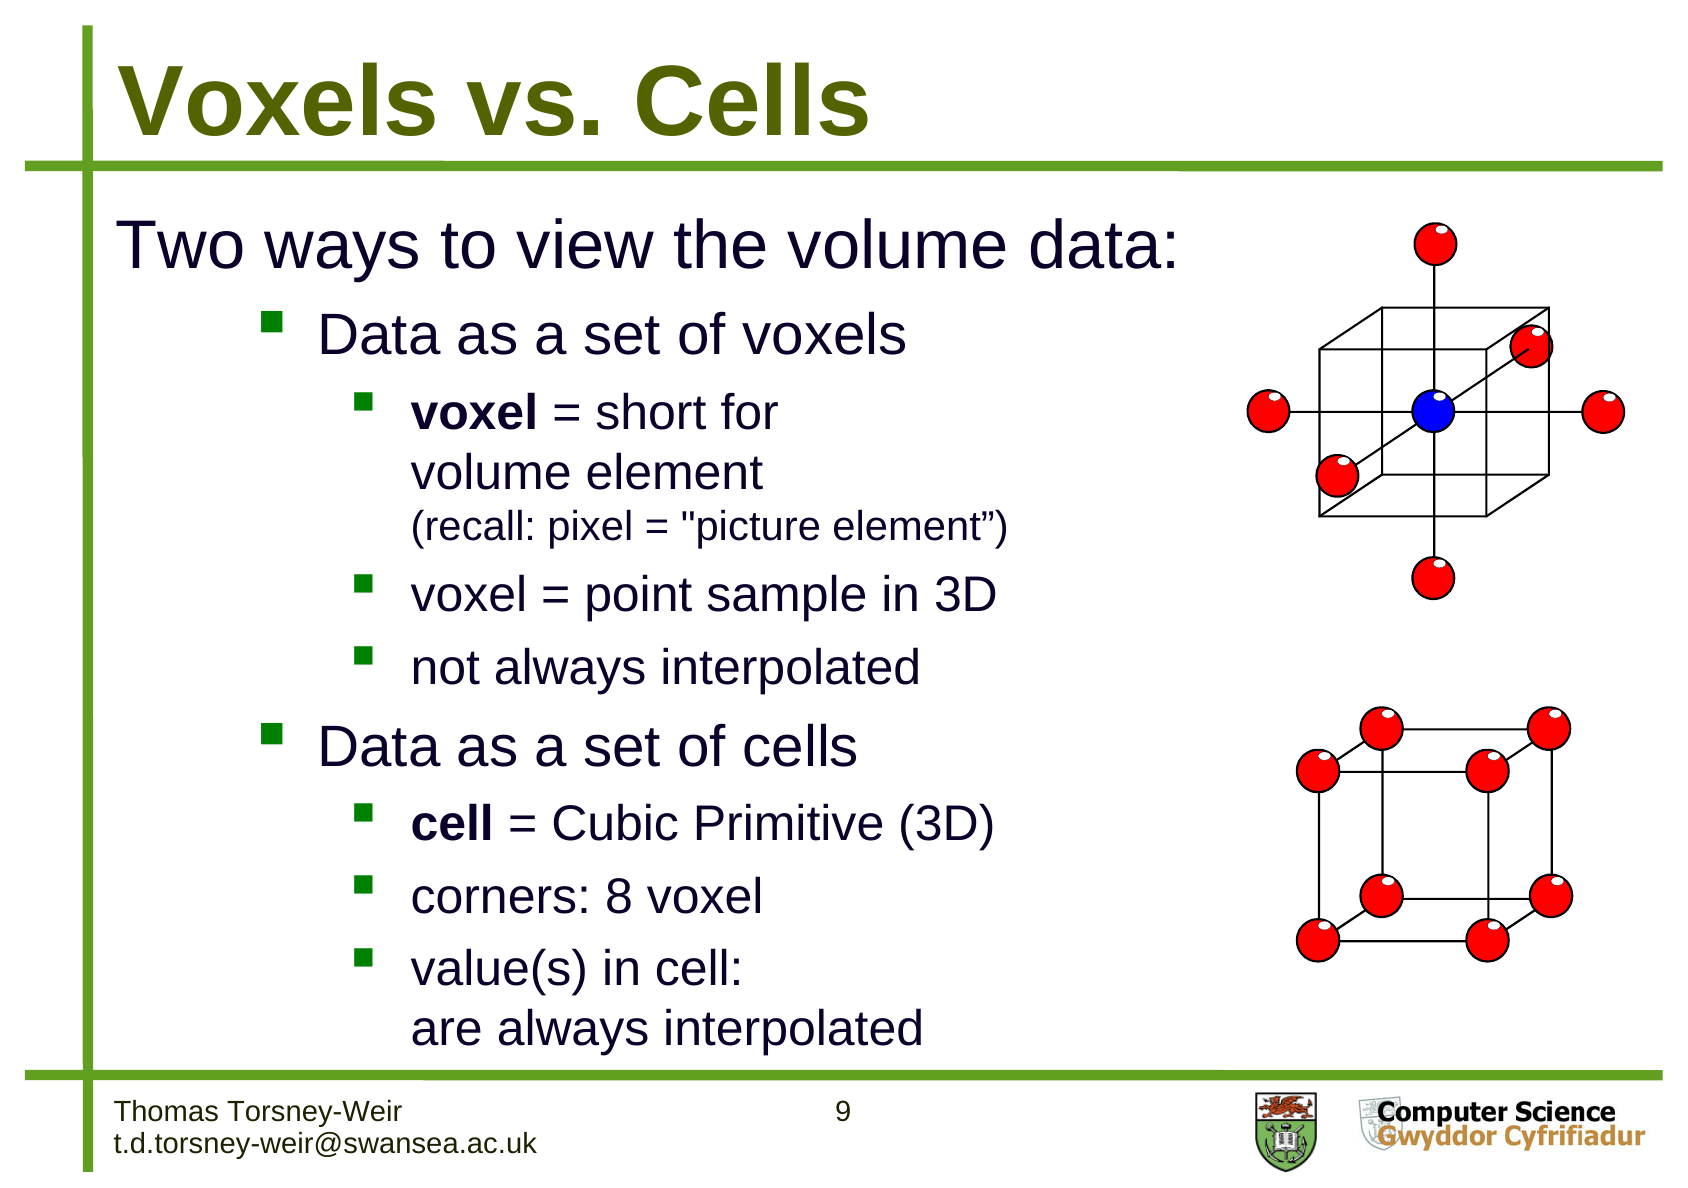

# Voxels vs. Cells
Two ways to view the volume data:
Data as a set of voxels
voxel = short for
volume element
(recall: pixel = "picture element”)
voxel = point sample in 3D
not always interpolated
Data as a set of cells
cell = Cubic Primitive (3D)
corners: 8 voxel
value(s) in cell:
are always interpolated